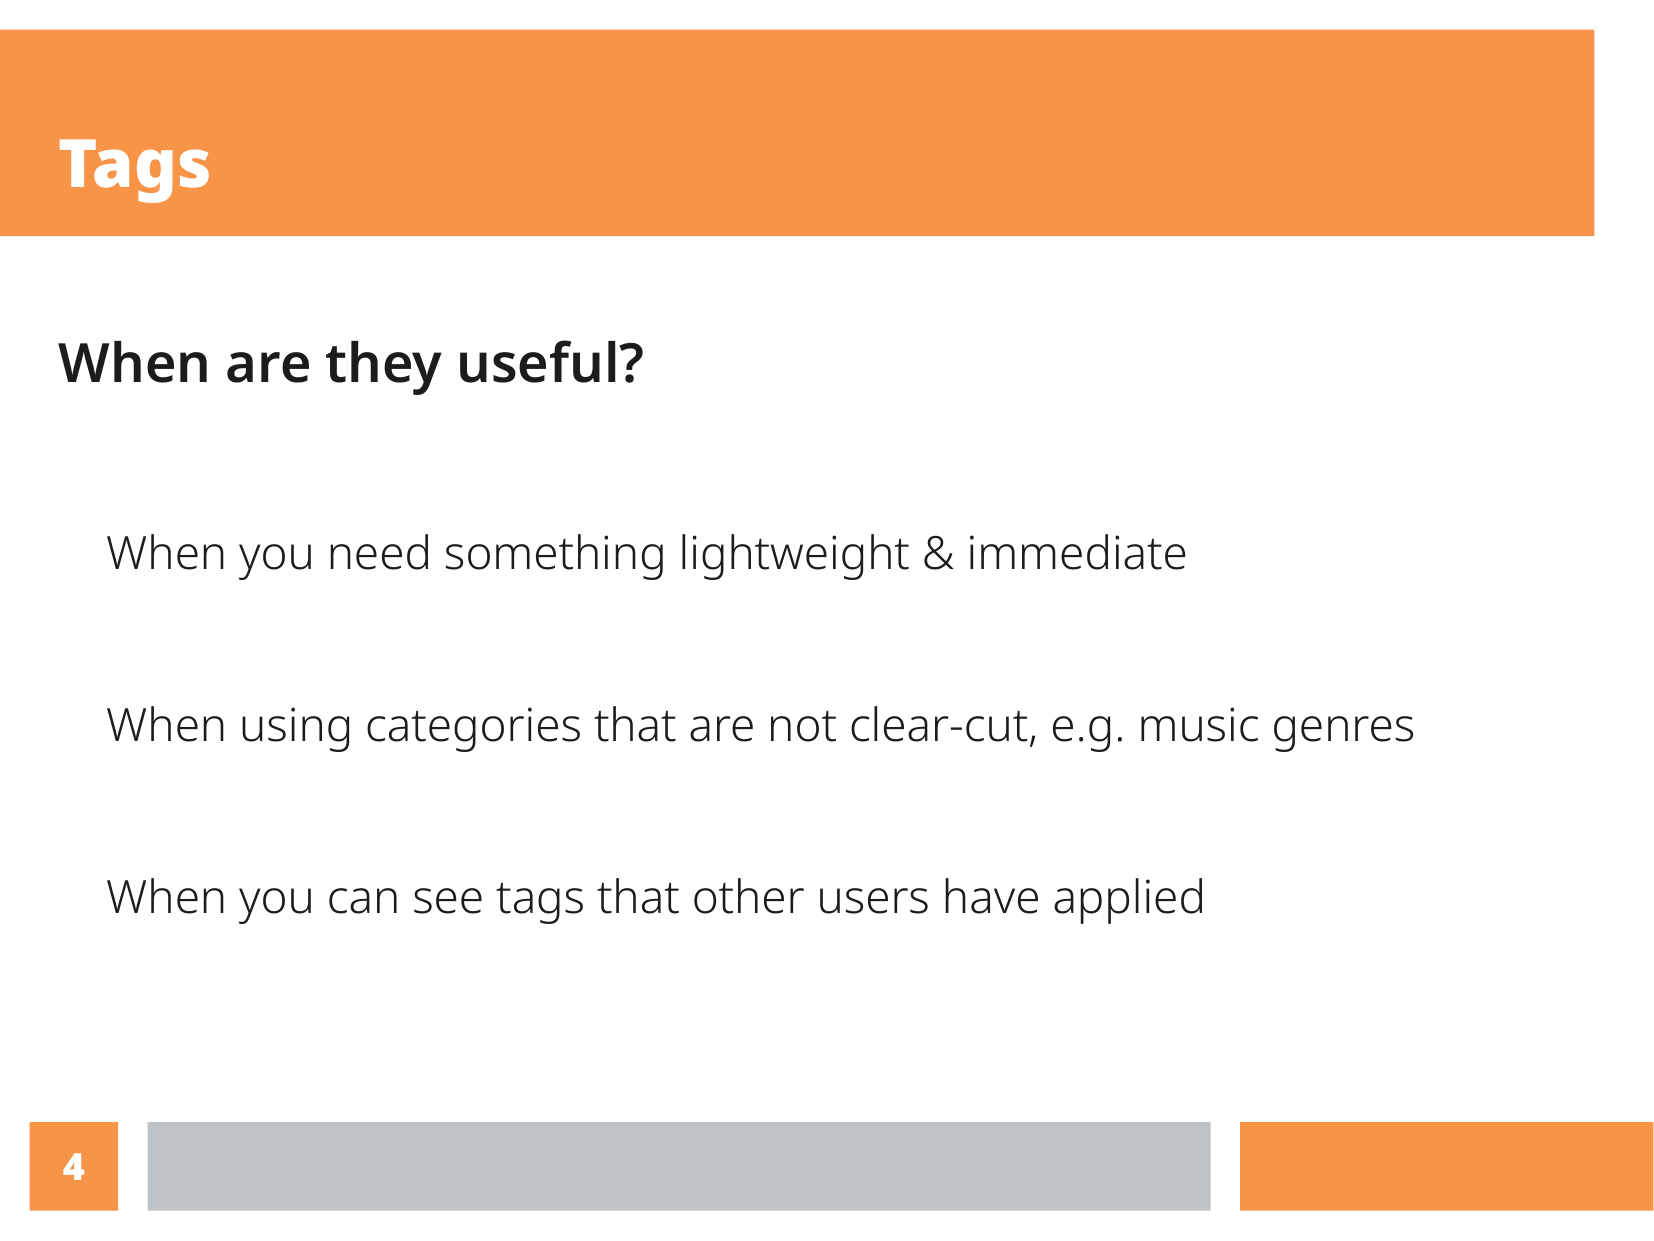

# Tags
When are they useful?
When you need something lightweight & immediate
When using categories that are not clear-cut, e.g. music genres
When you can see tags that other users have applied
4